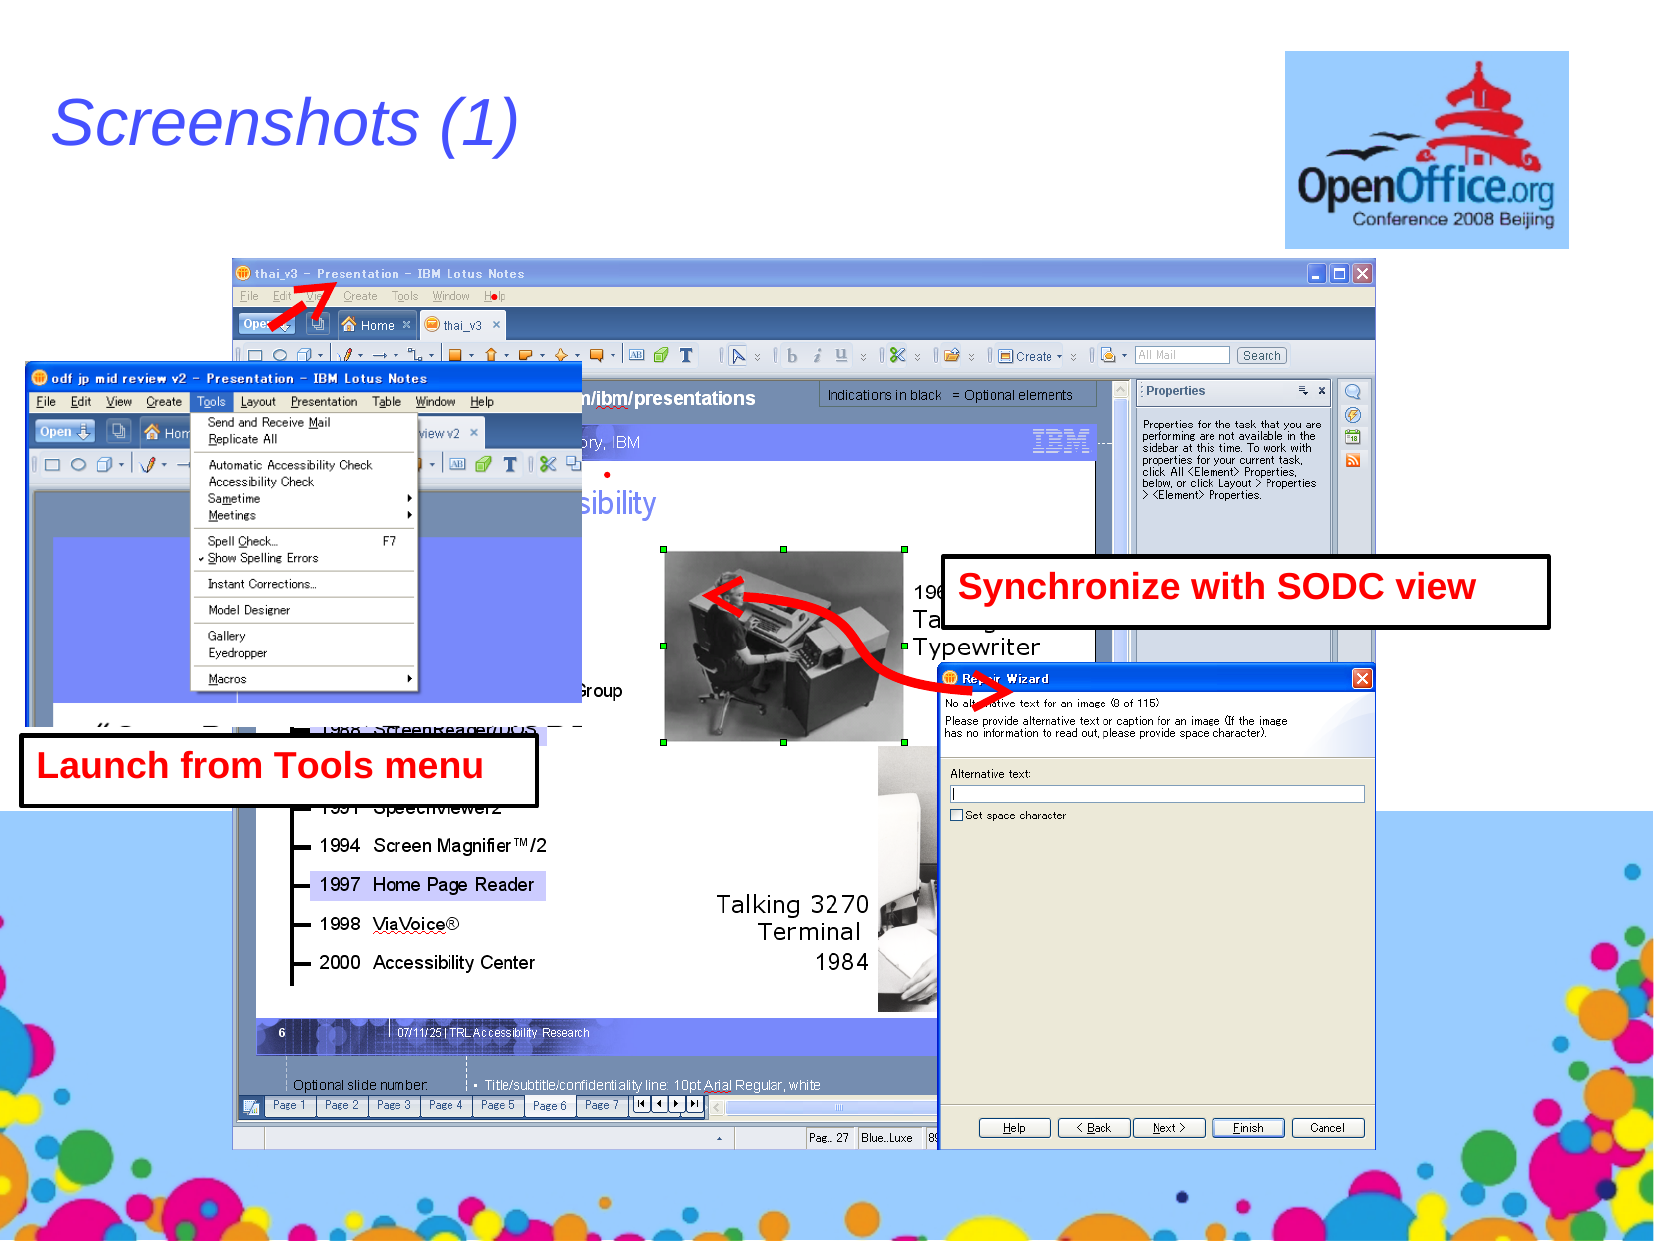

# Screenshots (1)
Synchronize with SODC view
Launch from Tools menu